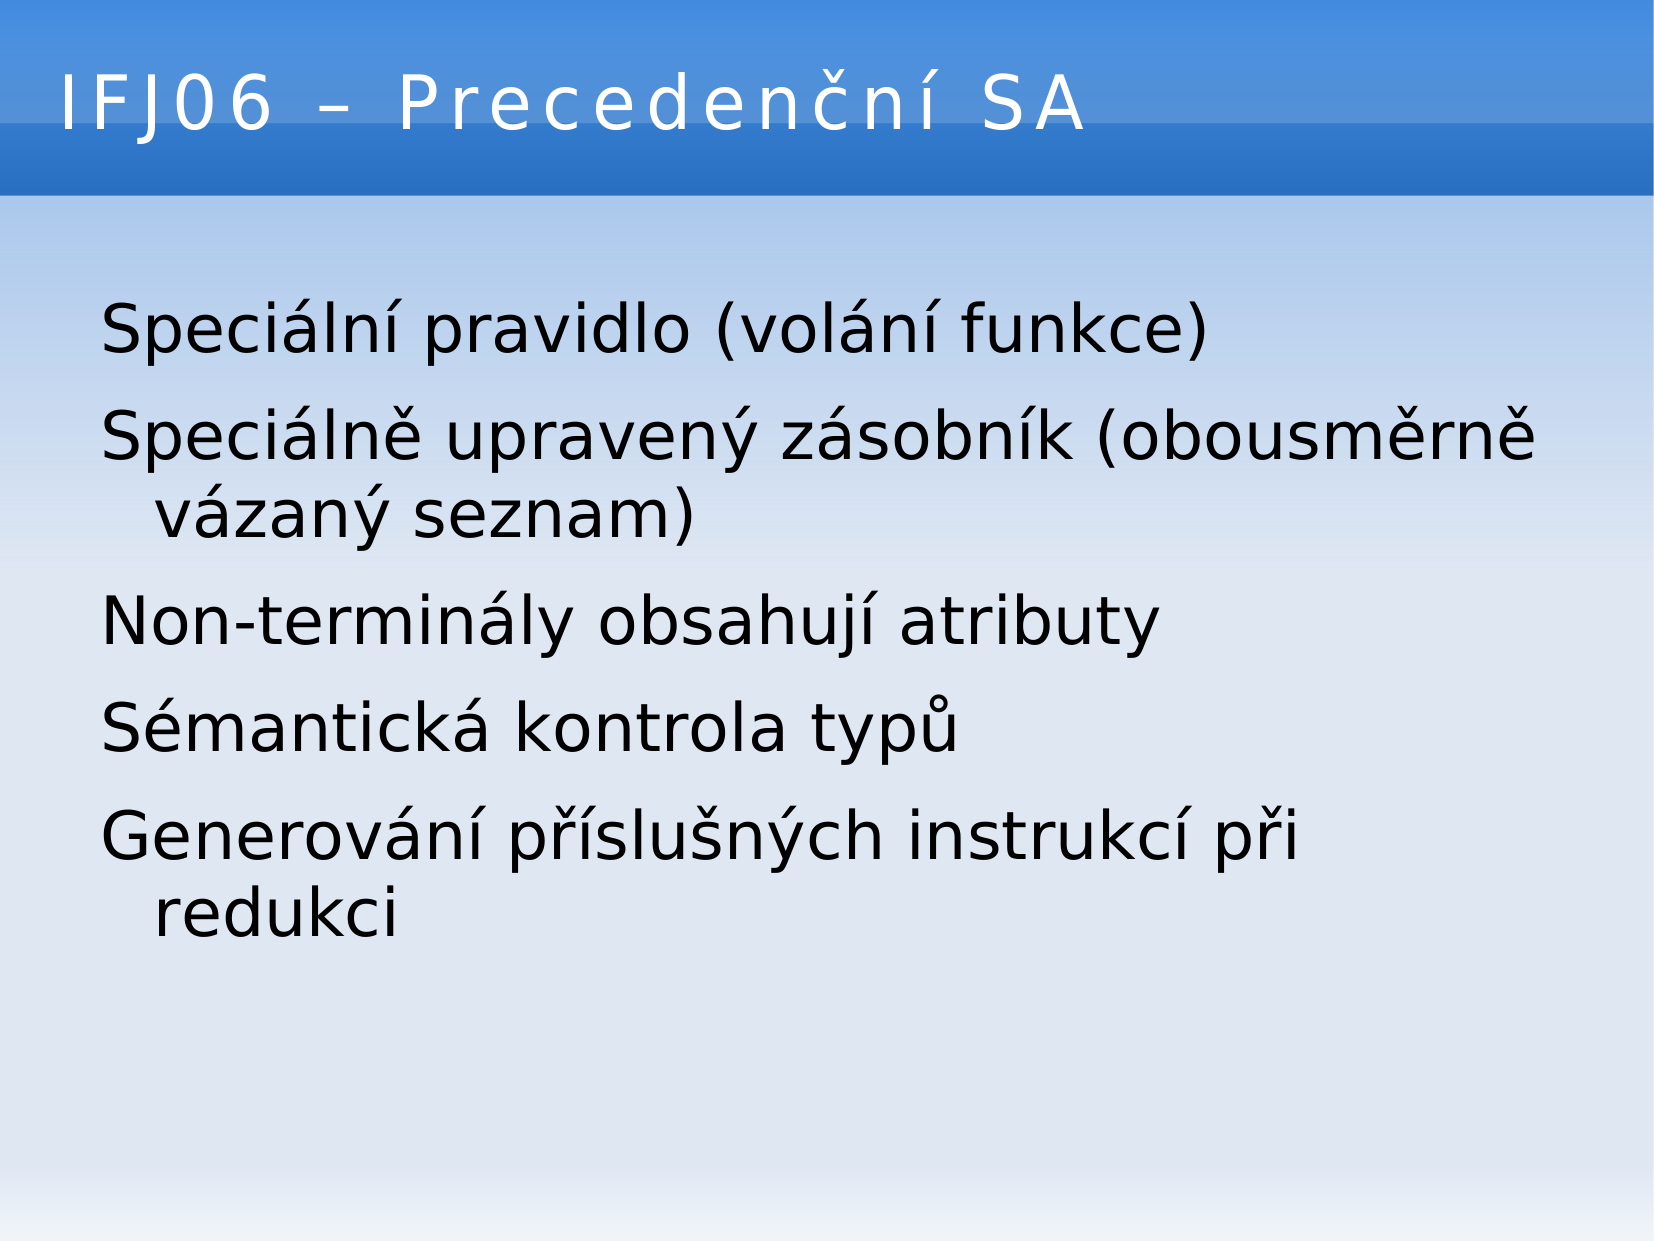

# IFJ06 – Precedenční SA
Speciální pravidlo (volání funkce)
Speciálně upravený zásobník (obousměrně vázaný seznam)
Non-terminály obsahují atributy
Sémantická kontrola typů
Generování příslušných instrukcí při redukci